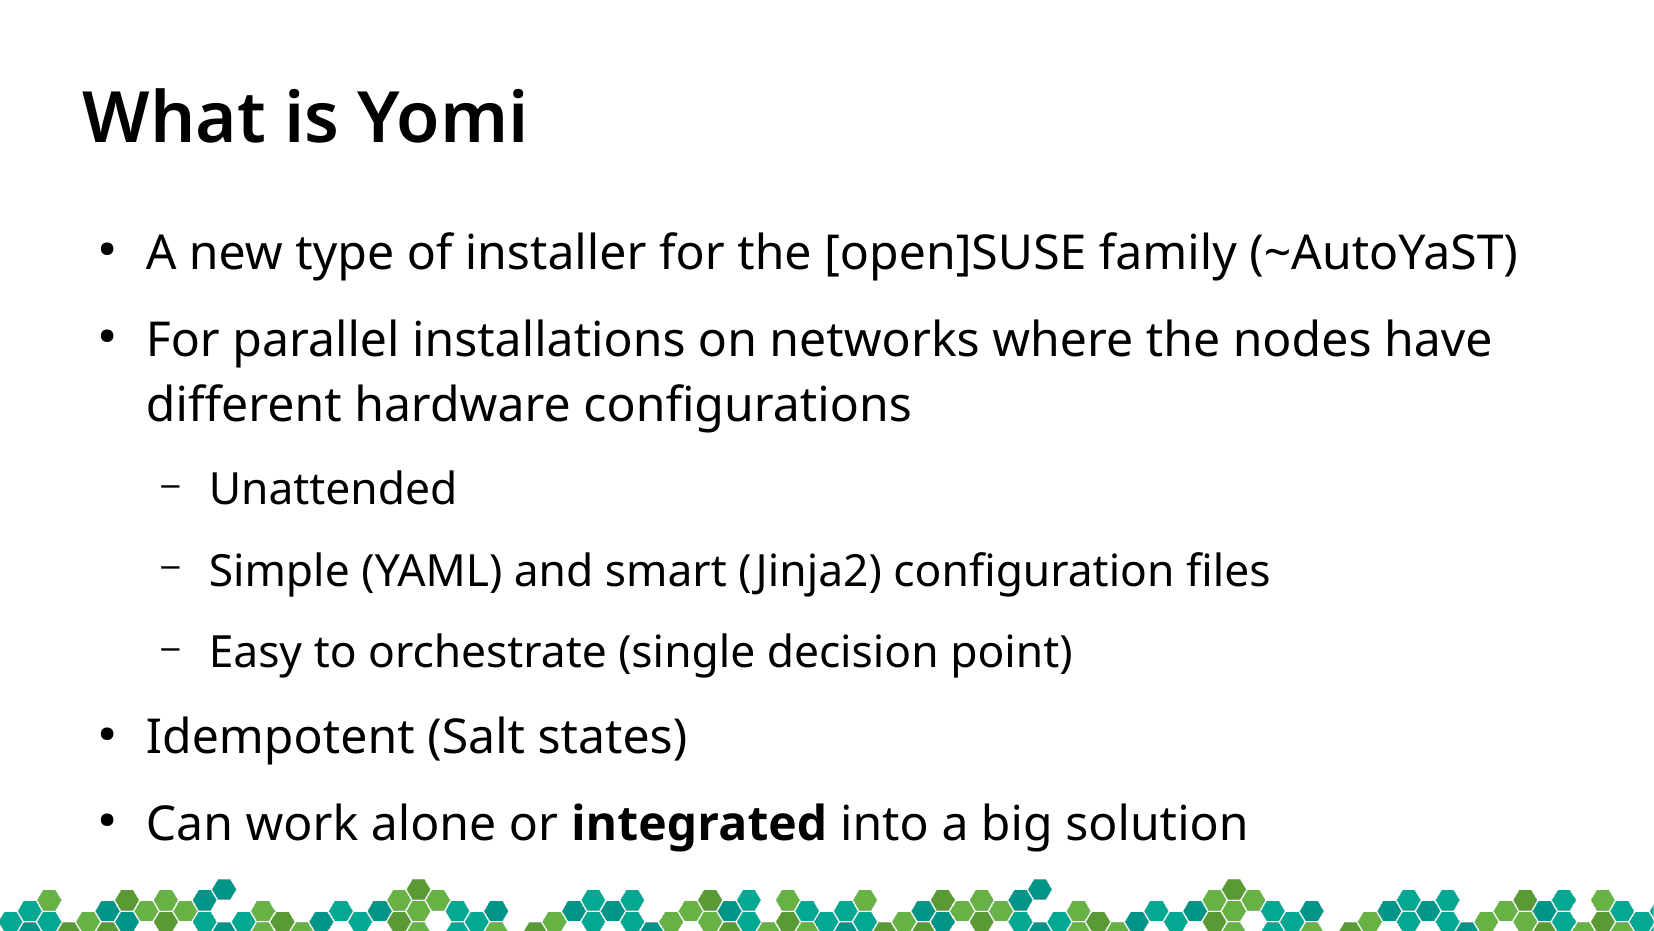

# What is Yomi
A new type of installer for the [open]SUSE family (~AutoYaST)
For parallel installations on networks where the nodes have different hardware configurations
Unattended
Simple (YAML) and smart (Jinja2) configuration files
Easy to orchestrate (single decision point)
Idempotent (Salt states)
Can work alone or integrated into a big solution